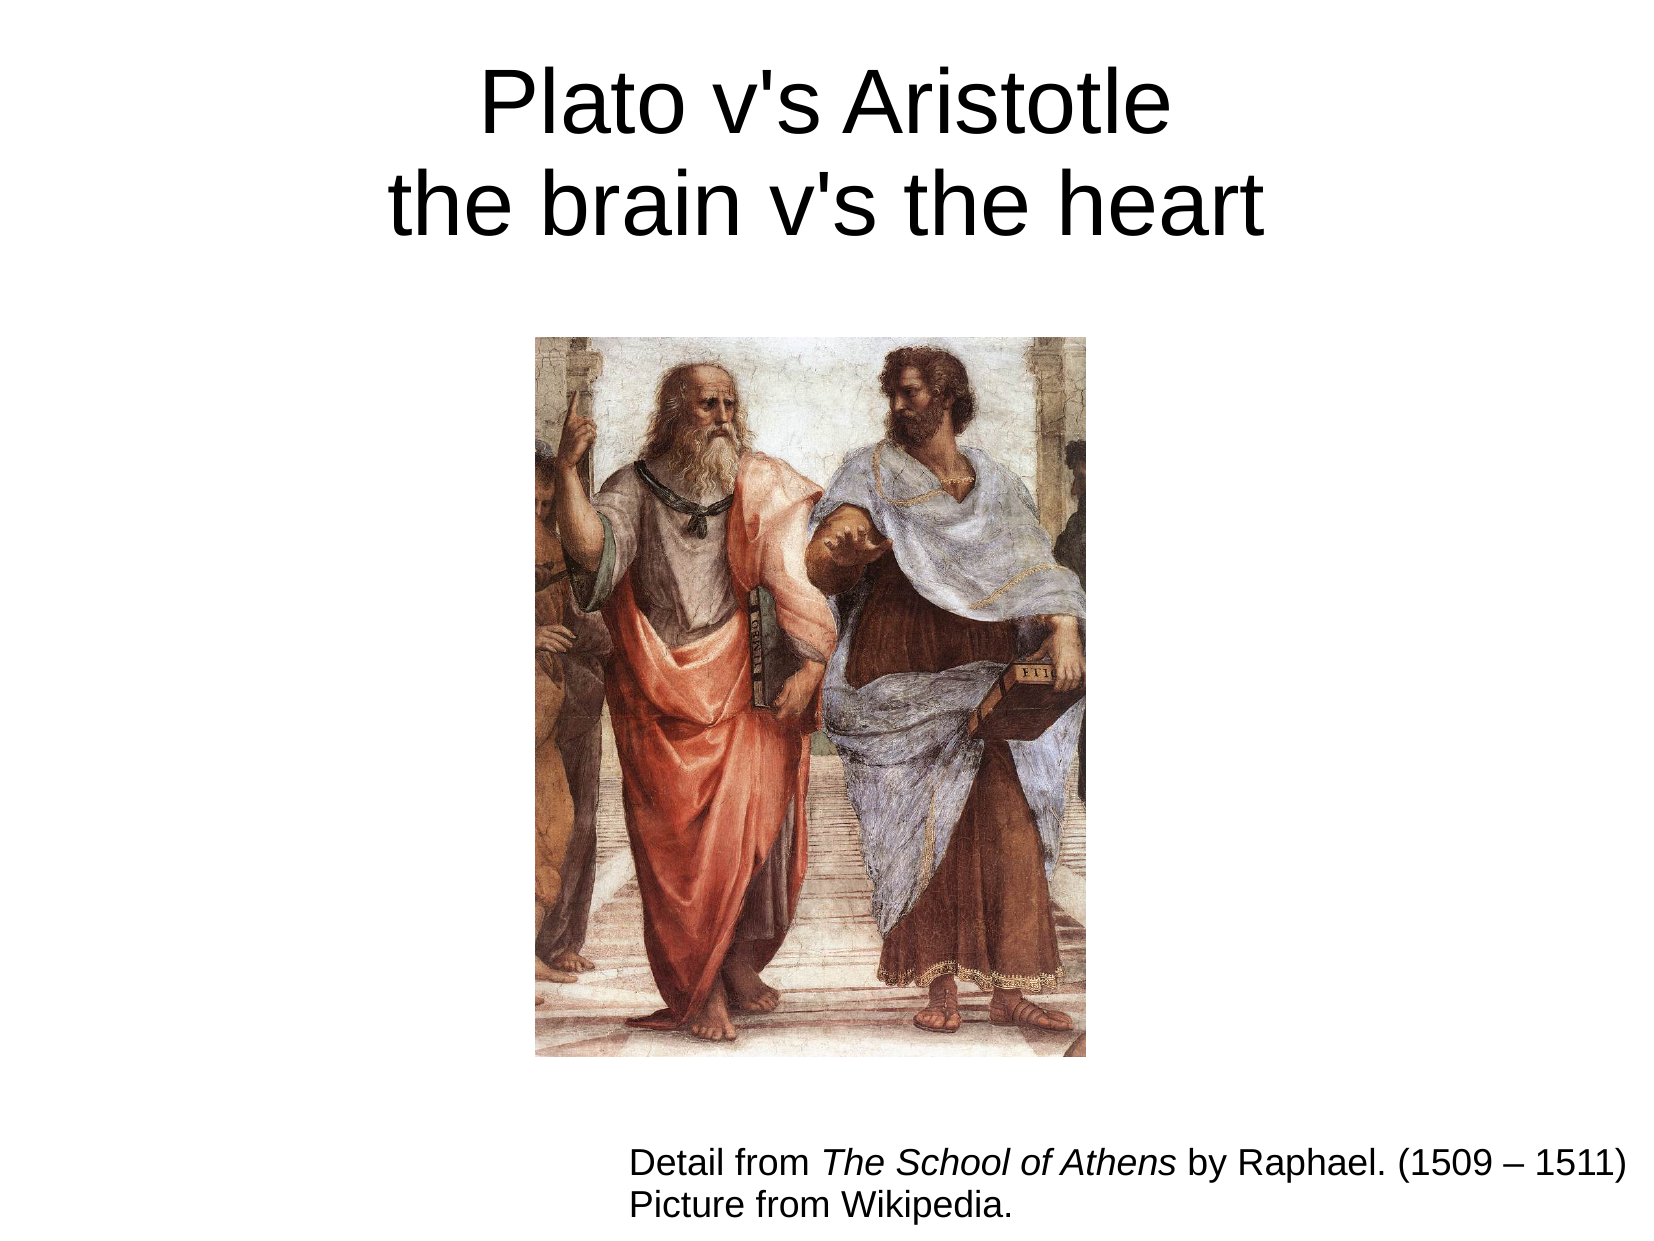

# Plato v's Aristotle the brain v's the heart
Detail from The School of Athens by Raphael. (1509 – 1511)
Picture from Wikipedia.